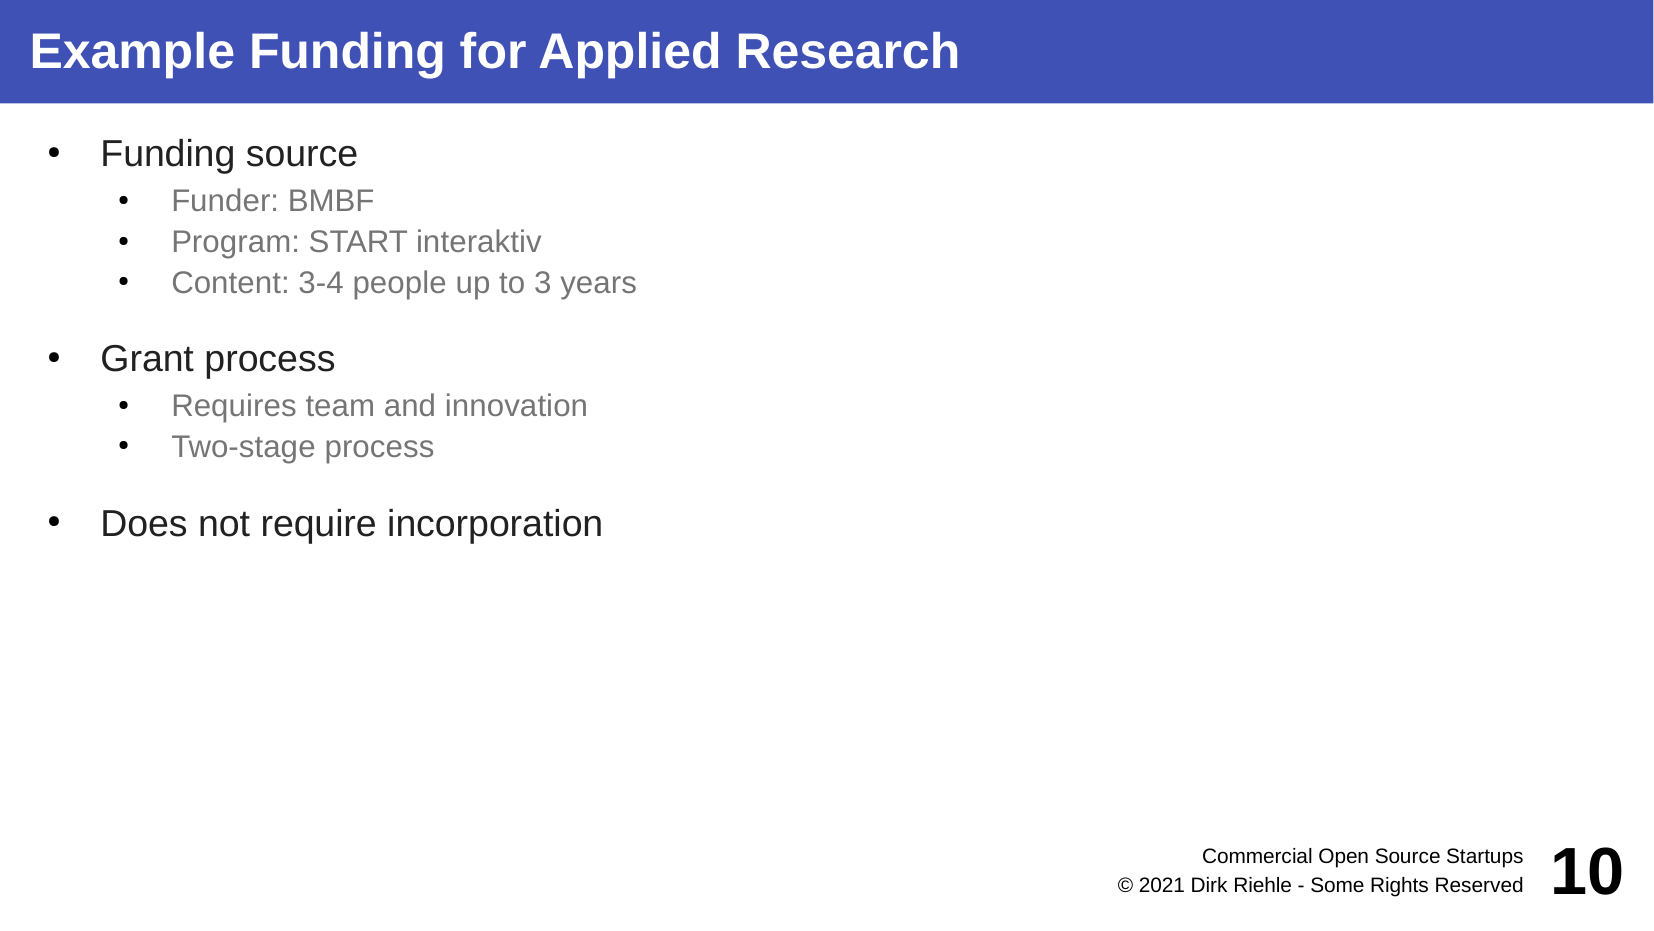

# Example Funding for Applied Research
Funding source
Funder: BMBF
Program: START interaktiv
Content: 3-4 people up to 3 years
Grant process
Requires team and innovation
Two-stage process
Does not require incorporation
Commercial Open Source Startups
10
© 2021 Dirk Riehle - Some Rights Reserved